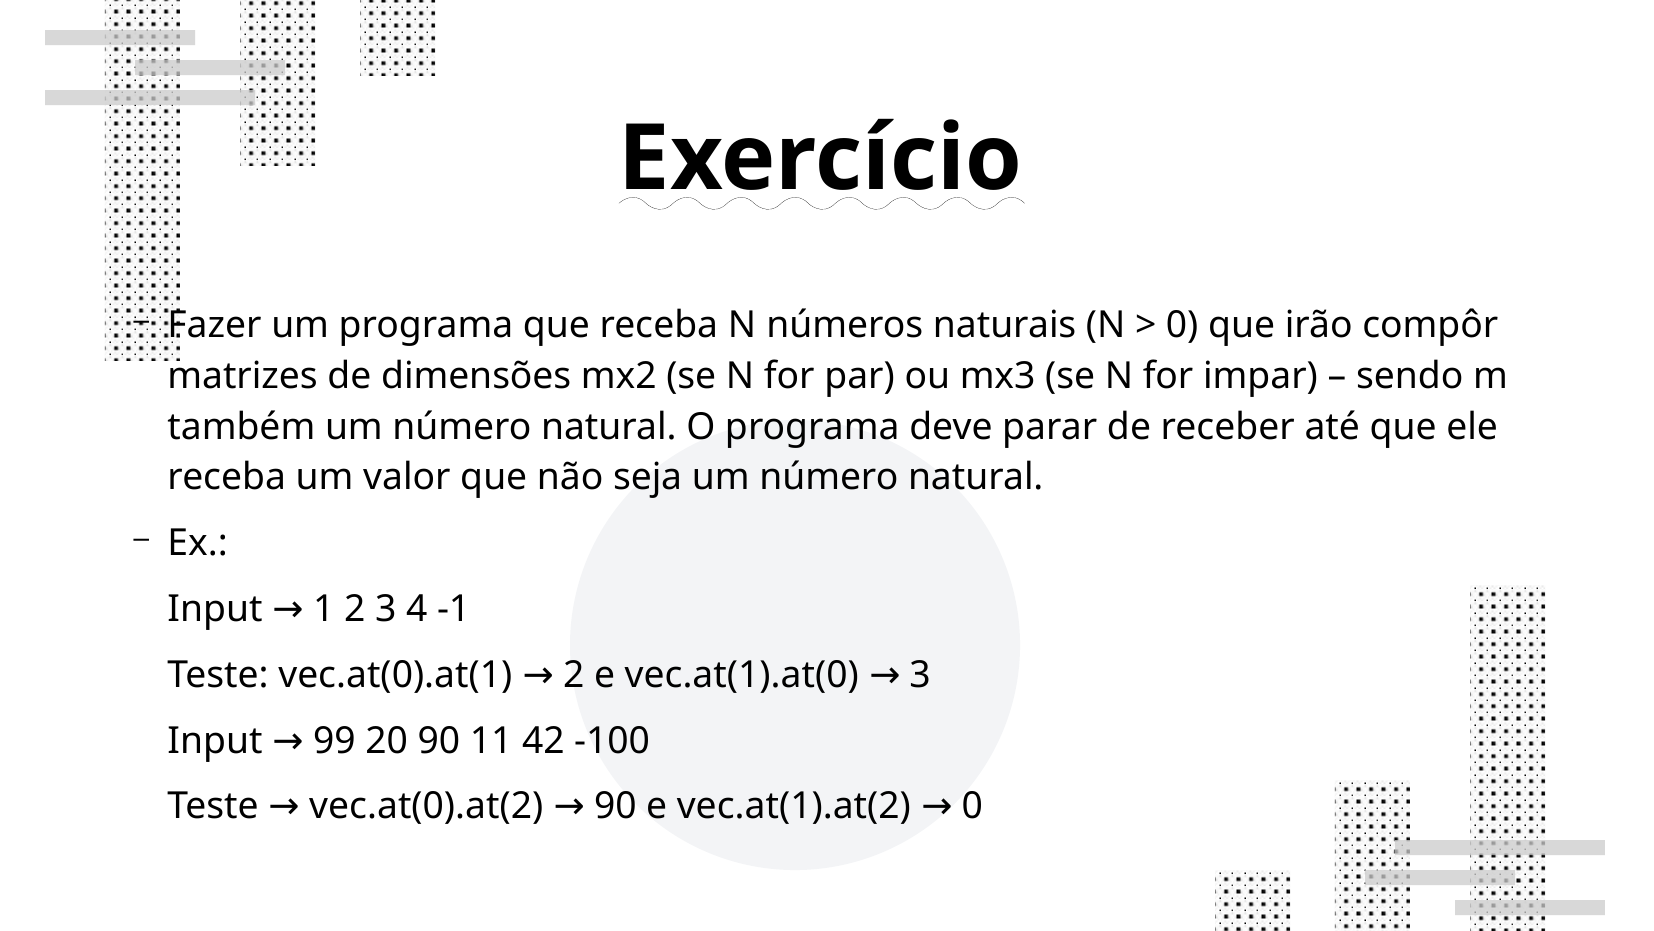

# Exercício
Fazer um programa que receba N números naturais (N > 0) que irão compôr matrizes de dimensões mx2 (se N for par) ou mx3 (se N for impar) – sendo m também um número natural. O programa deve parar de receber até que ele receba um valor que não seja um número natural.
Ex.:
Input → 1 2 3 4 -1
Teste: vec.at(0).at(1) → 2 e vec.at(1).at(0) → 3
Input → 99 20 90 11 42 -100
Teste → vec.at(0).at(2) → 90 e vec.at(1).at(2) → 0